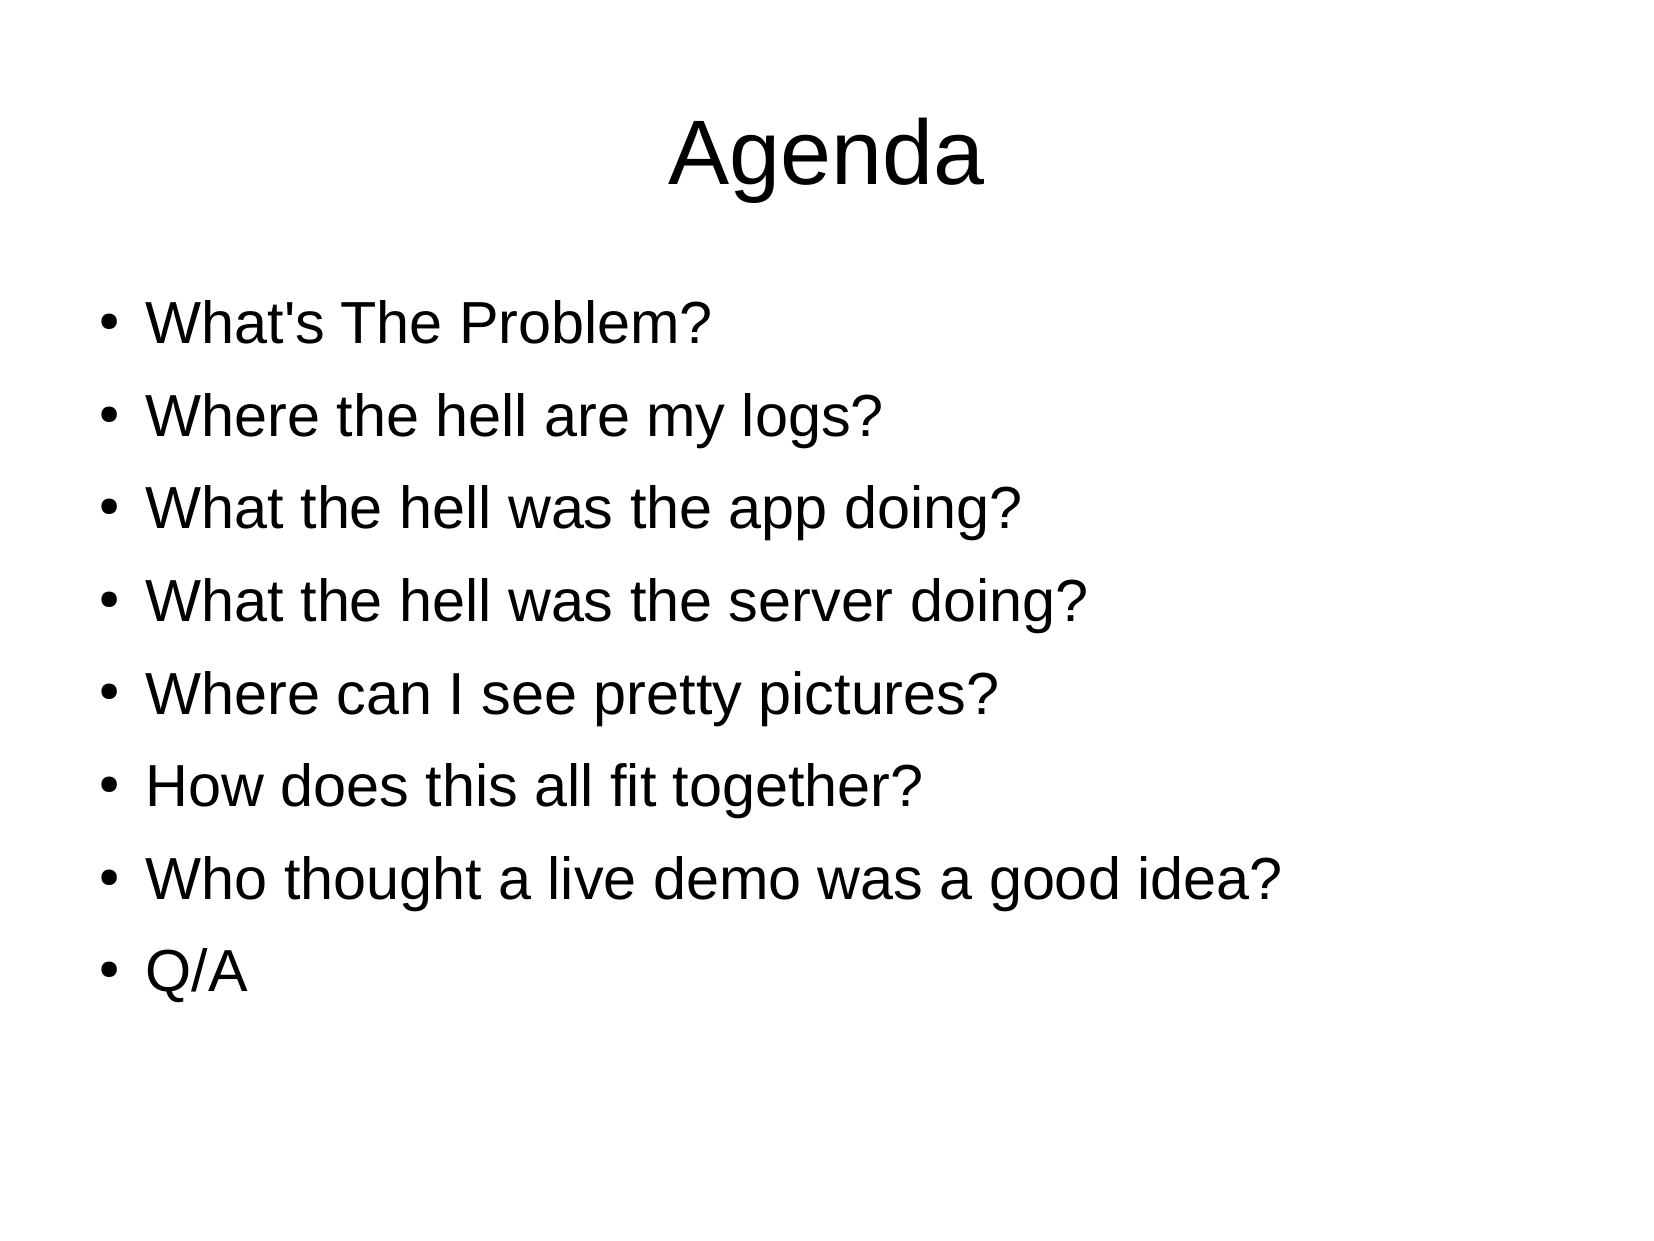

# Agenda
What's The Problem?
Where the hell are my logs?
What the hell was the app doing?
What the hell was the server doing?
Where can I see pretty pictures?
How does this all fit together?
Who thought a live demo was a good idea?
Q/A